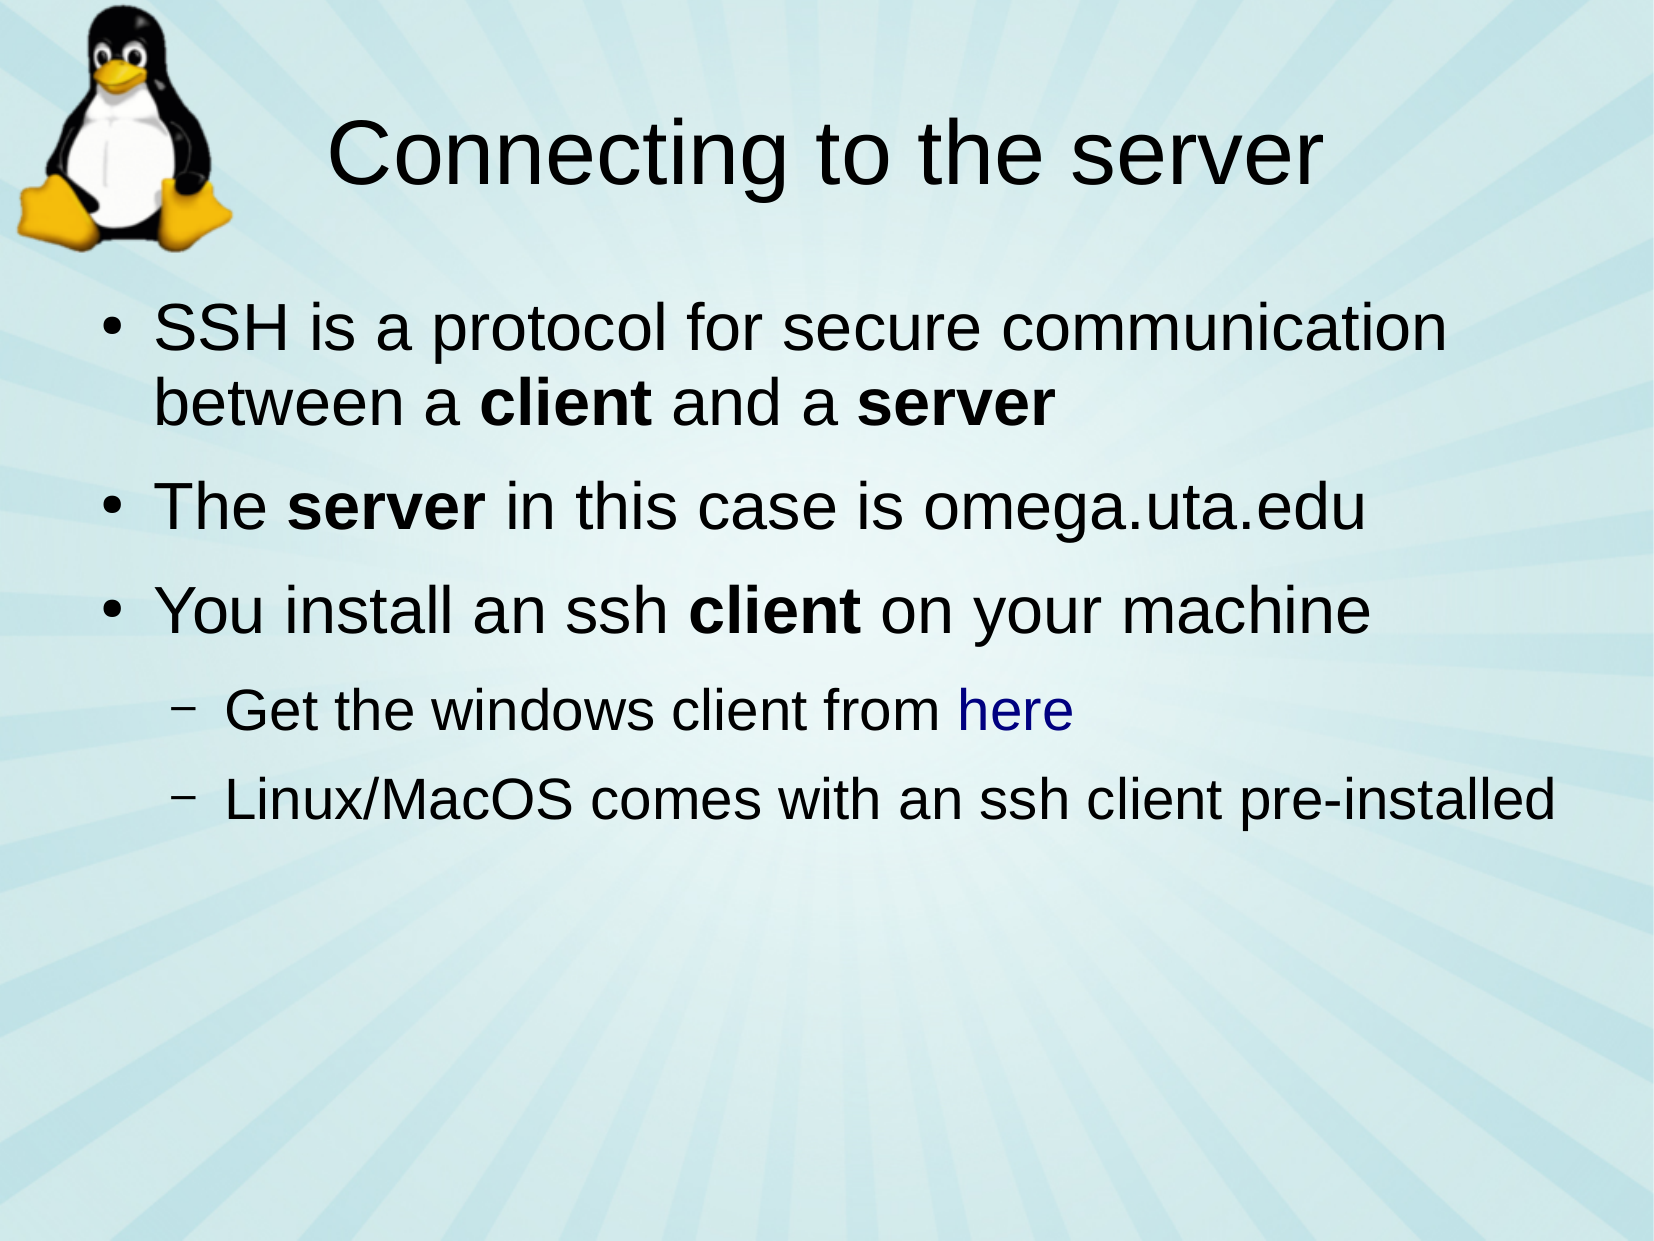

# Connecting to the server
SSH is a protocol for secure communication between a client and a server
The server in this case is omega.uta.edu
You install an ssh client on your machine
Get the windows client from here
Linux/MacOS comes with an ssh client pre-installed